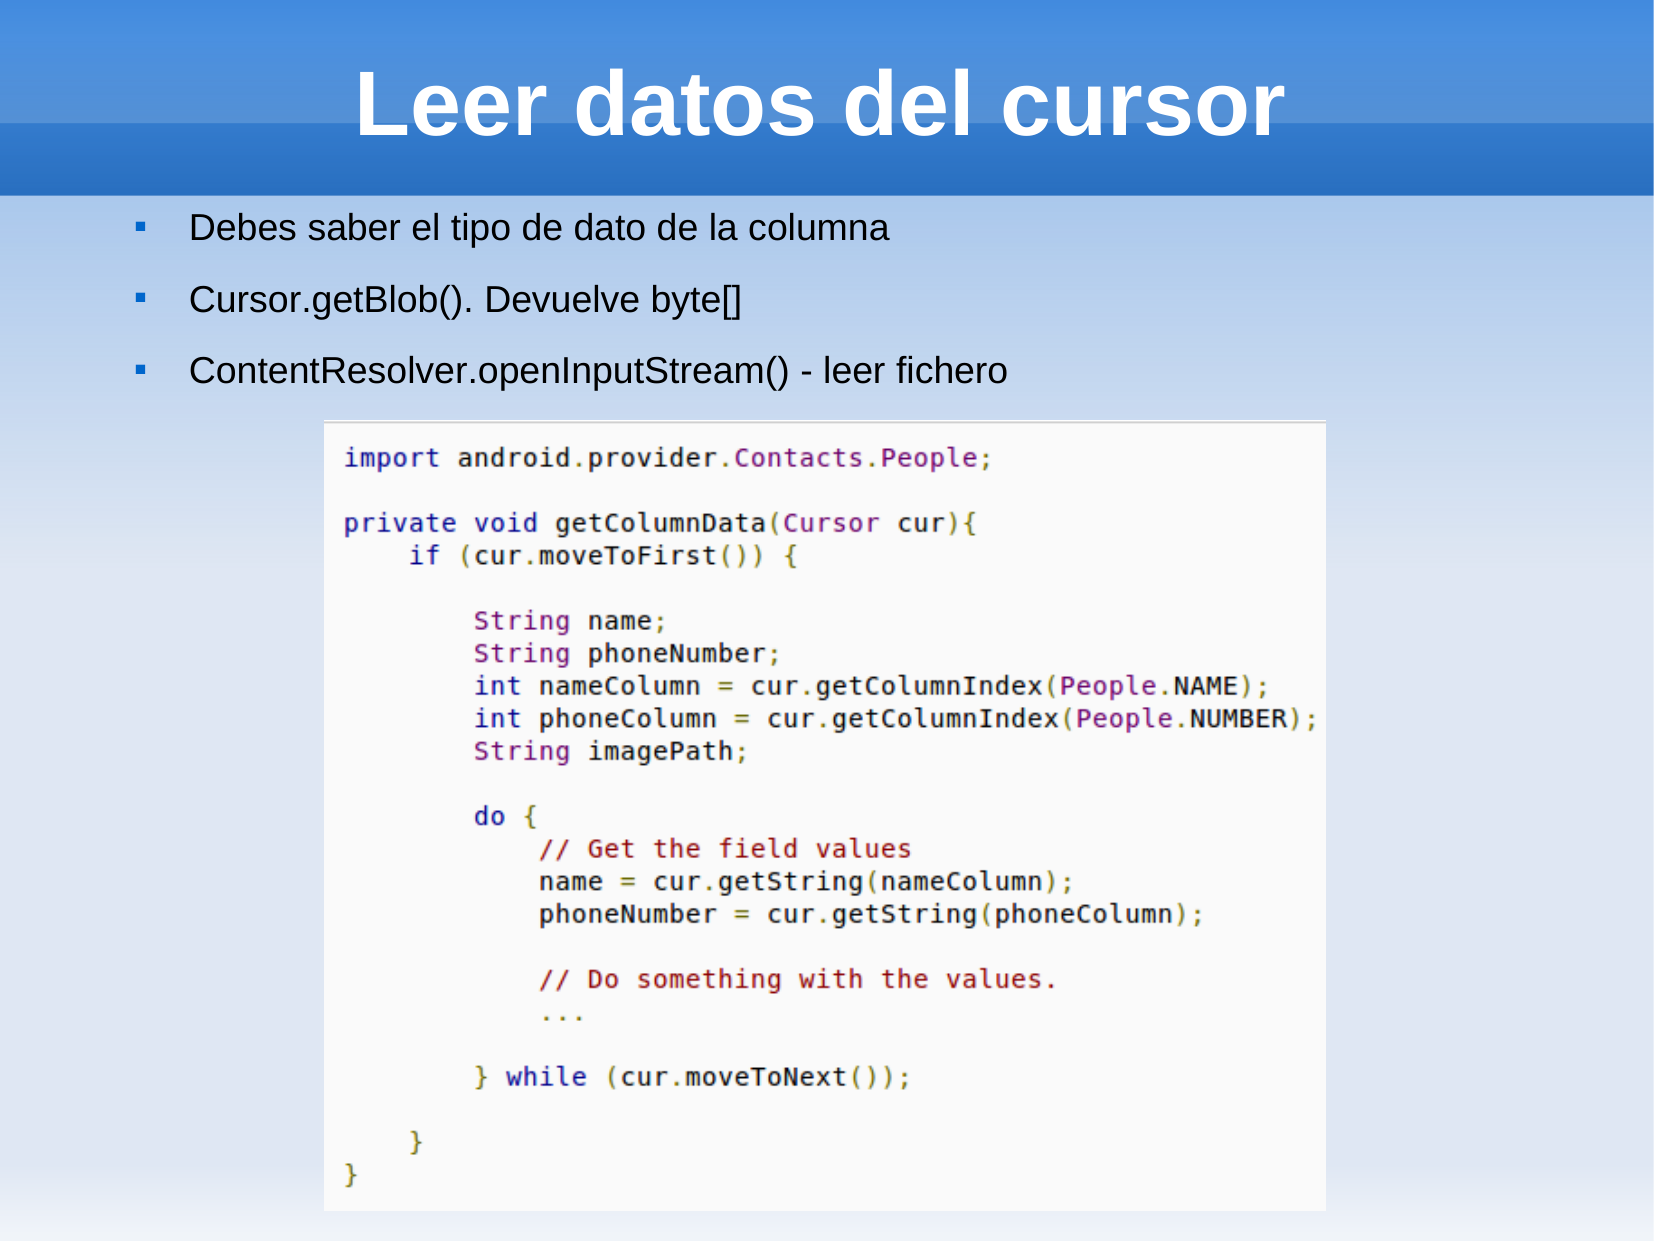

# Leer datos del cursor
Debes saber el tipo de dato de la columna
Cursor.getBlob(). Devuelve byte[]
ContentResolver.openInputStream() - leer fichero